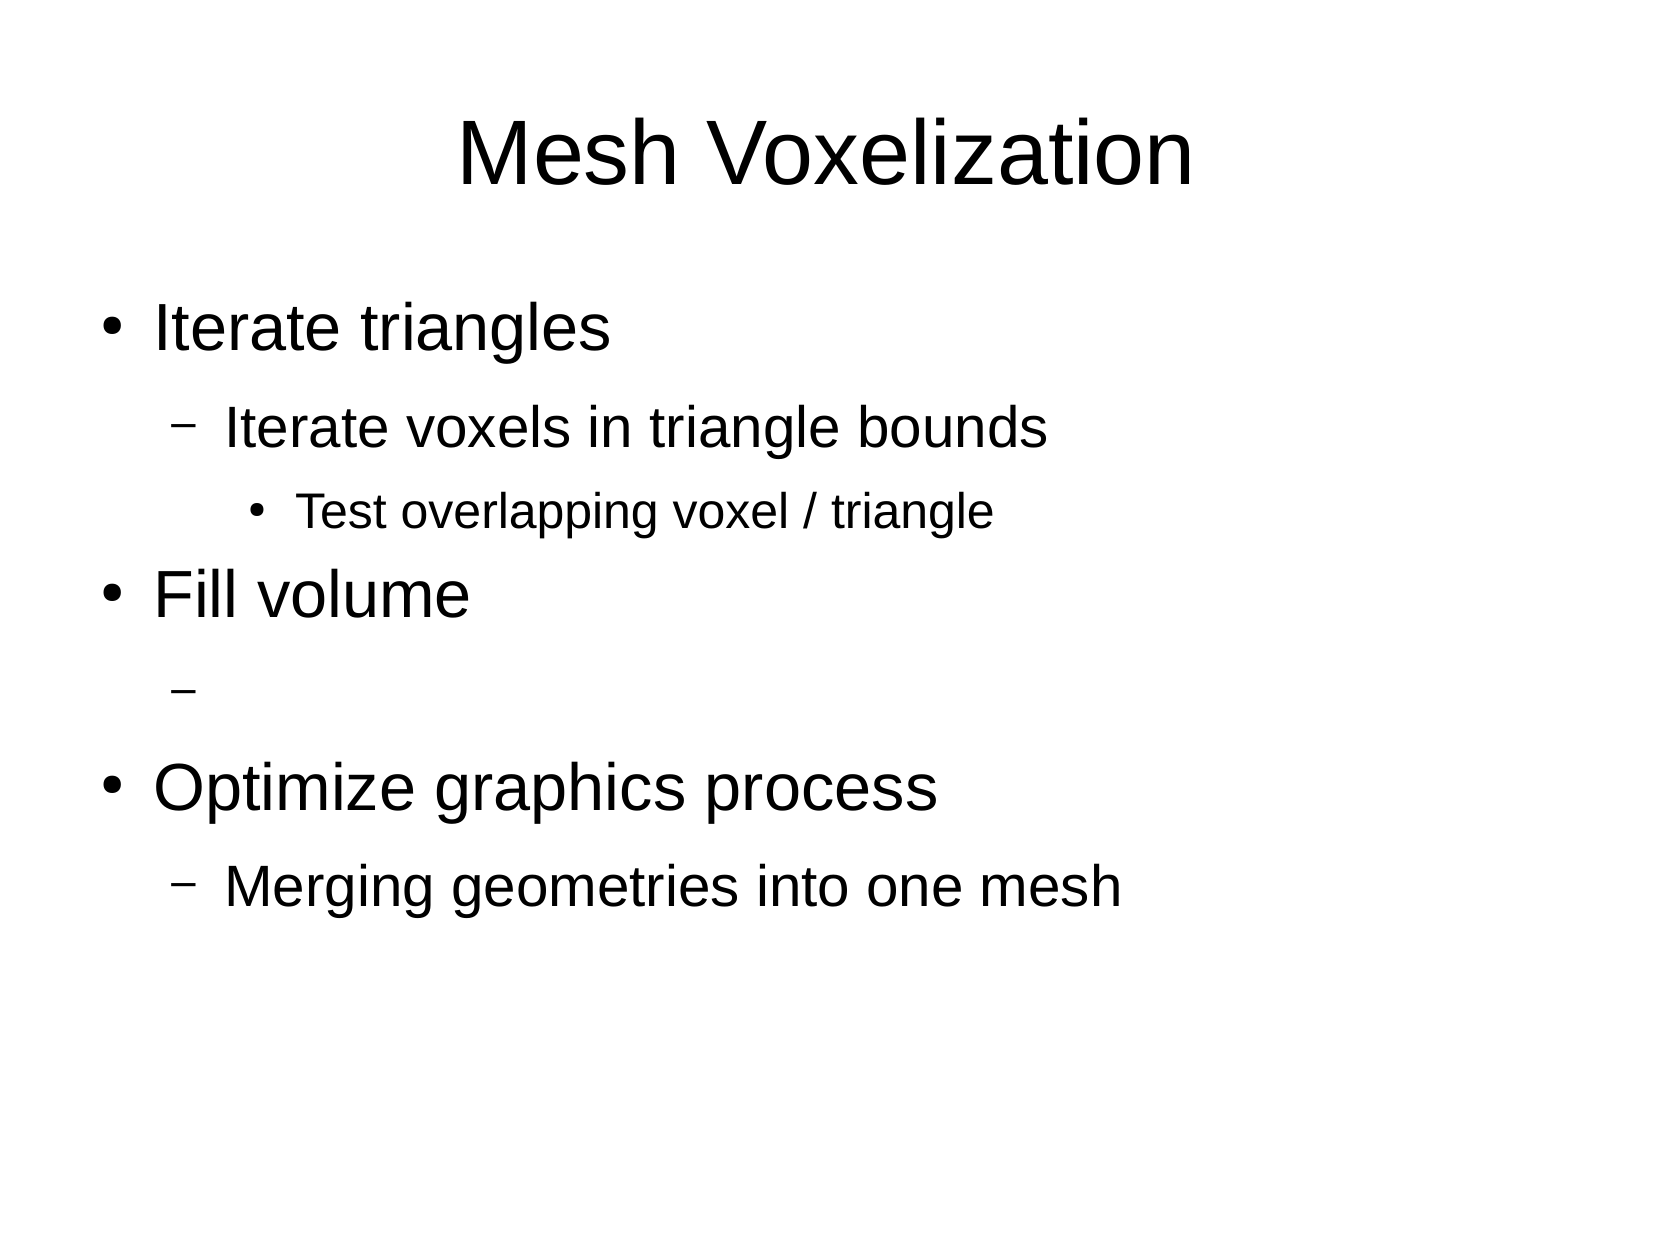

# Mesh Voxelization
Iterate triangles
Iterate voxels in triangle bounds
Test overlapping voxel / triangle
Fill volume
Optimize graphics process
Merging geometries into one mesh